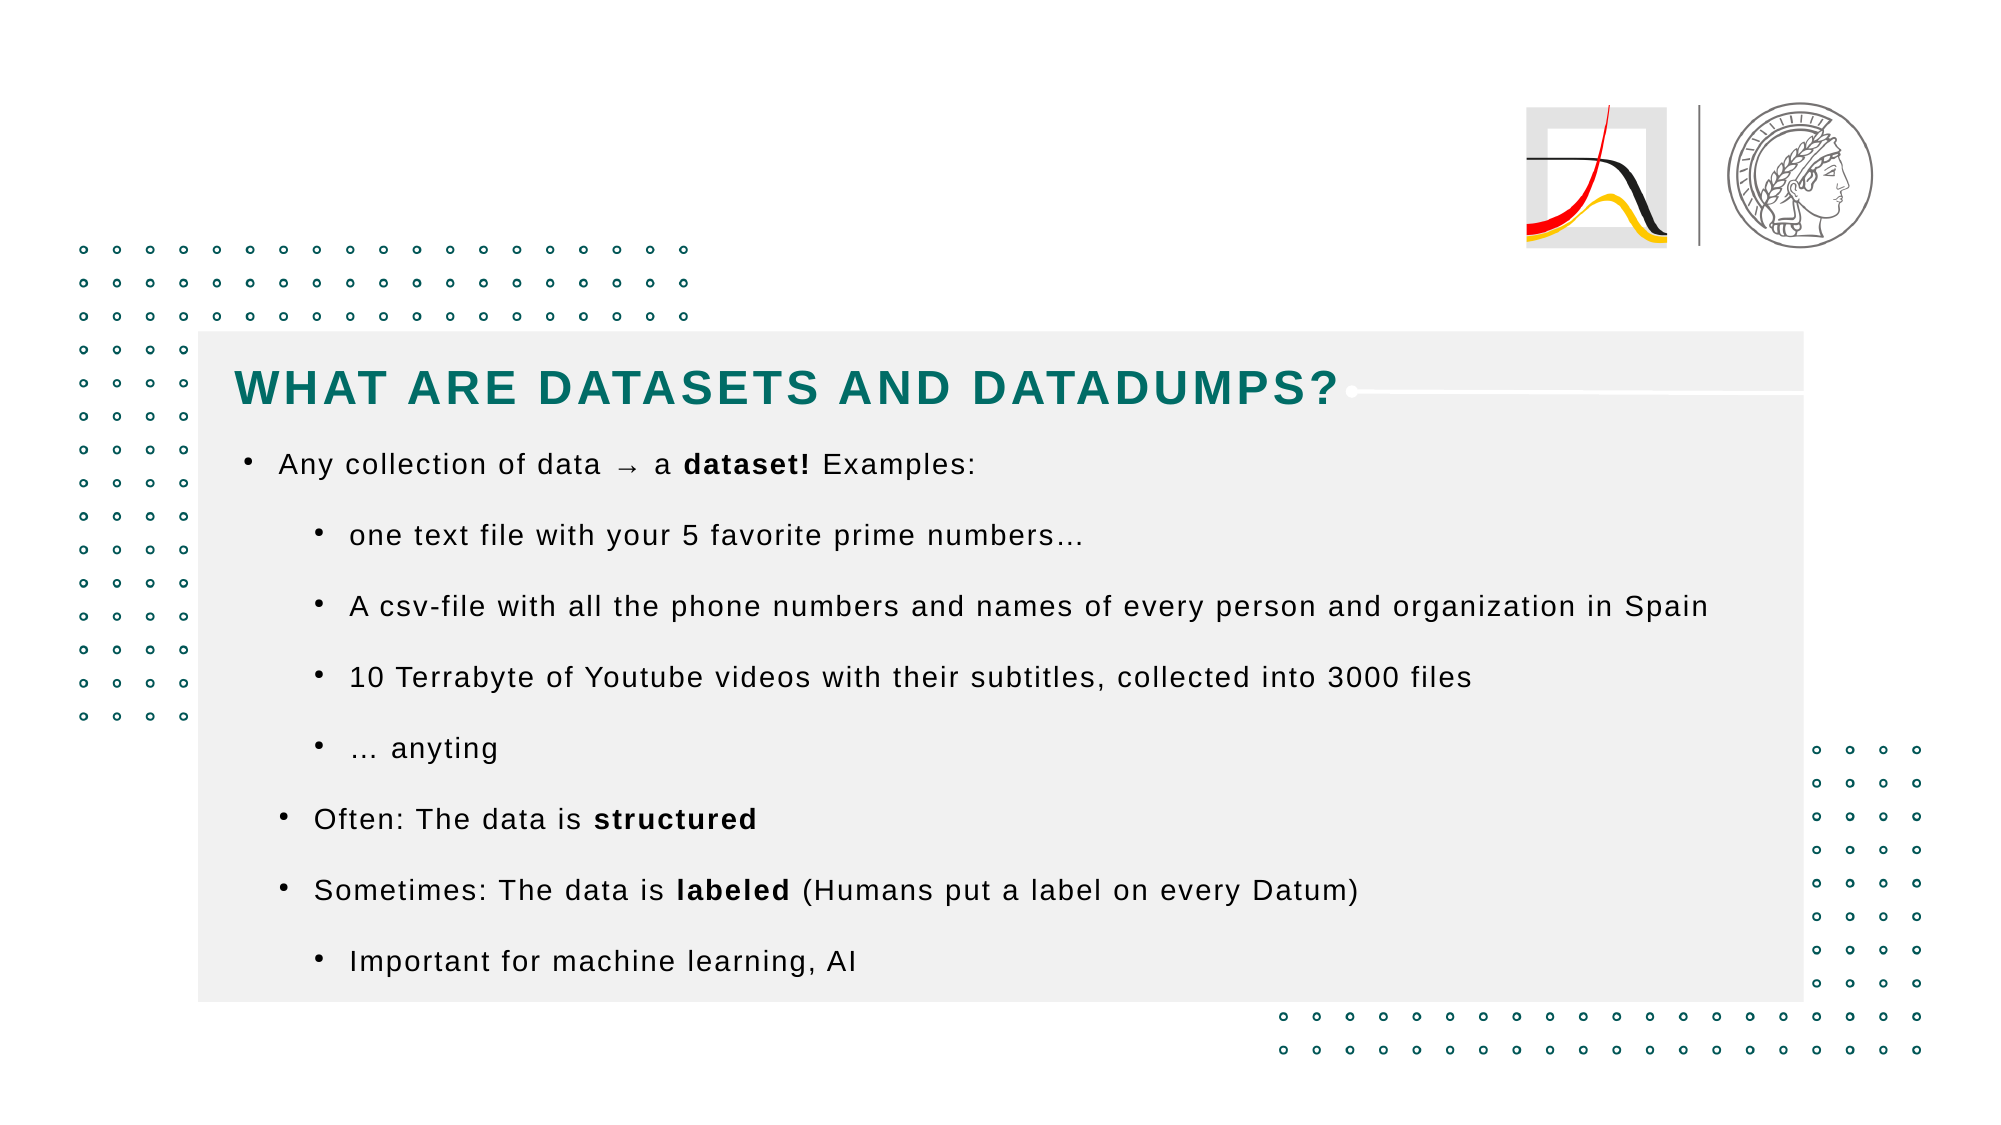

# What are Datasets and Datadumps?
Any collection of data → a dataset! Examples:
one text file with your 5 favorite prime numbers…
A csv-file with all the phone numbers and names of every person and organization in Spain
10 Terrabyte of Youtube videos with their subtitles, collected into 3000 files
… anyting
Often: The data is structured
Sometimes: The data is labeled (Humans put a label on every Datum)
Important for machine learning, AI